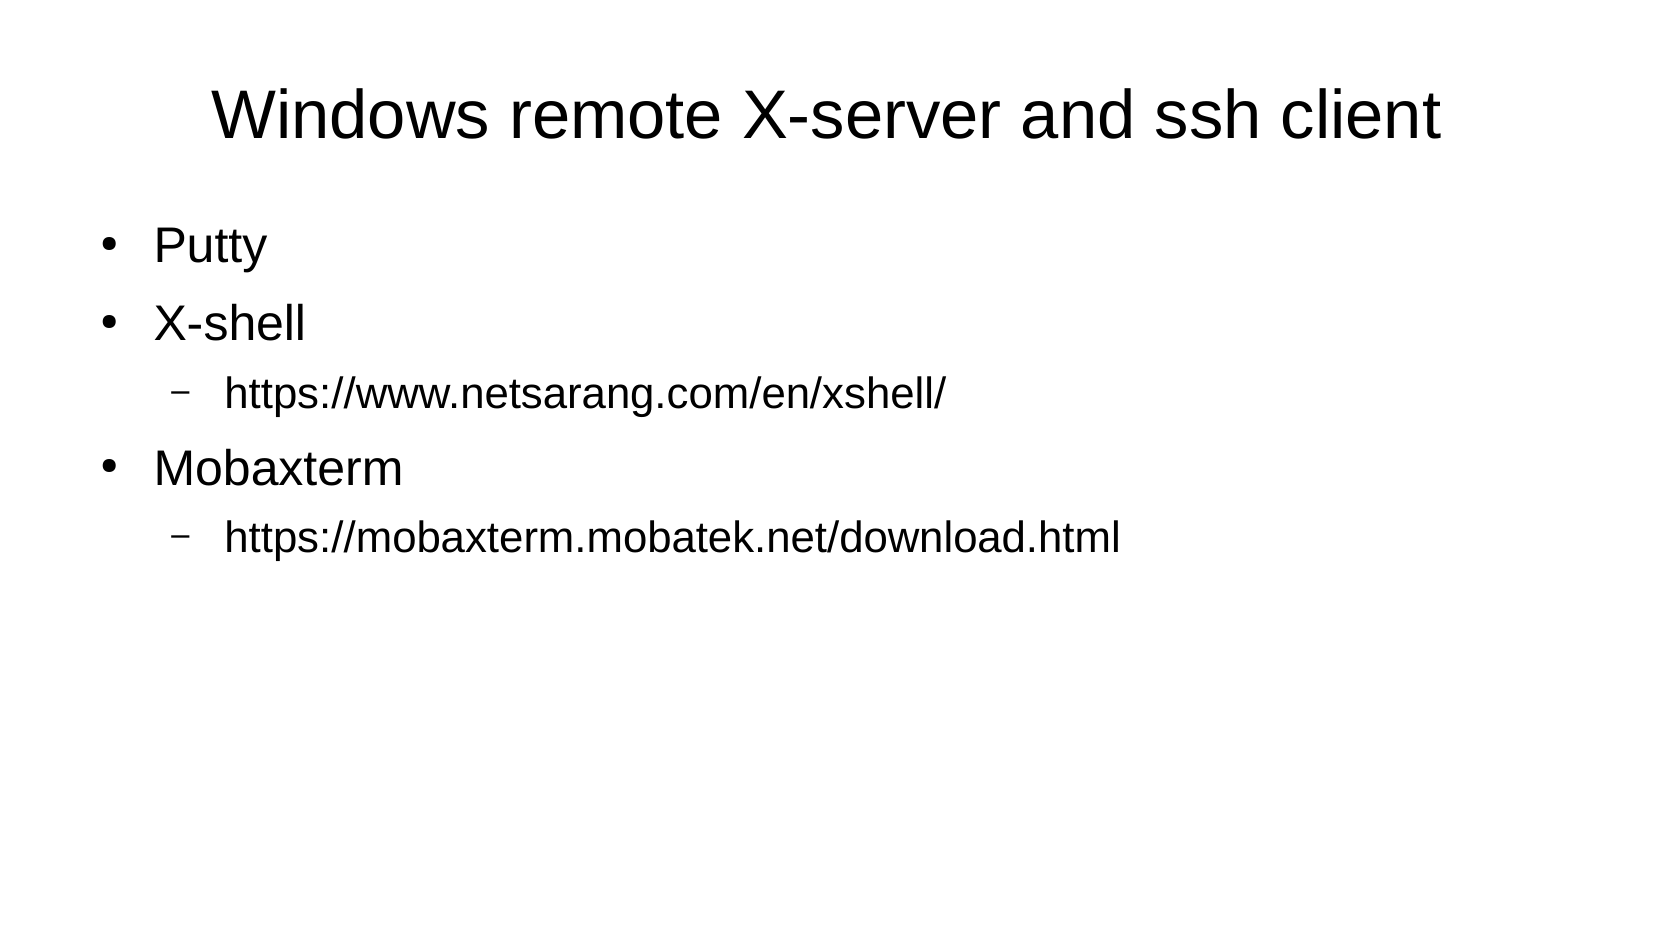

# Windows remote X-server and ssh client
Putty
X-shell
https://www.netsarang.com/en/xshell/
Mobaxterm
https://mobaxterm.mobatek.net/download.html